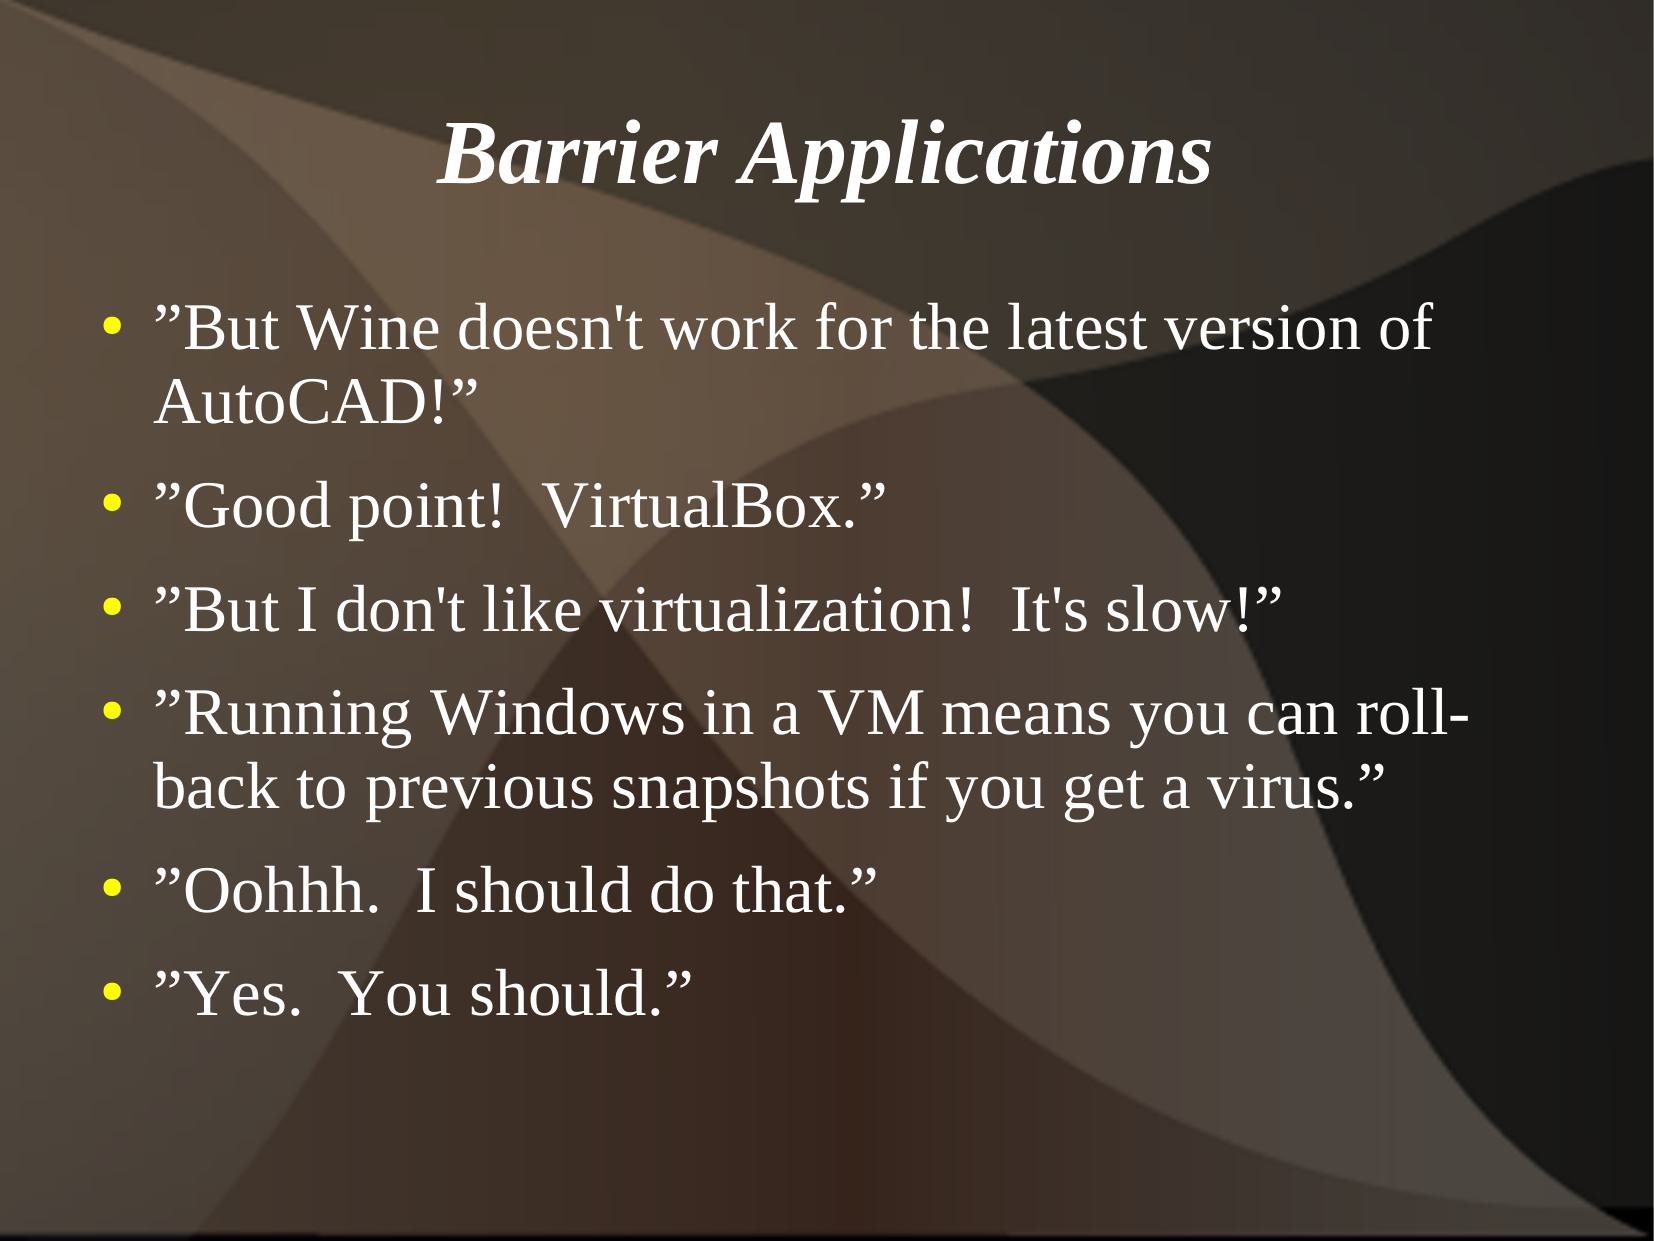

# Barrier Applications
”But Wine doesn't work for the latest version of AutoCAD!”
”Good point! VirtualBox.”
”But I don't like virtualization! It's slow!”
”Running Windows in a VM means you can roll-back to previous snapshots if you get a virus.”
”Oohhh. I should do that.”
”Yes. You should.”